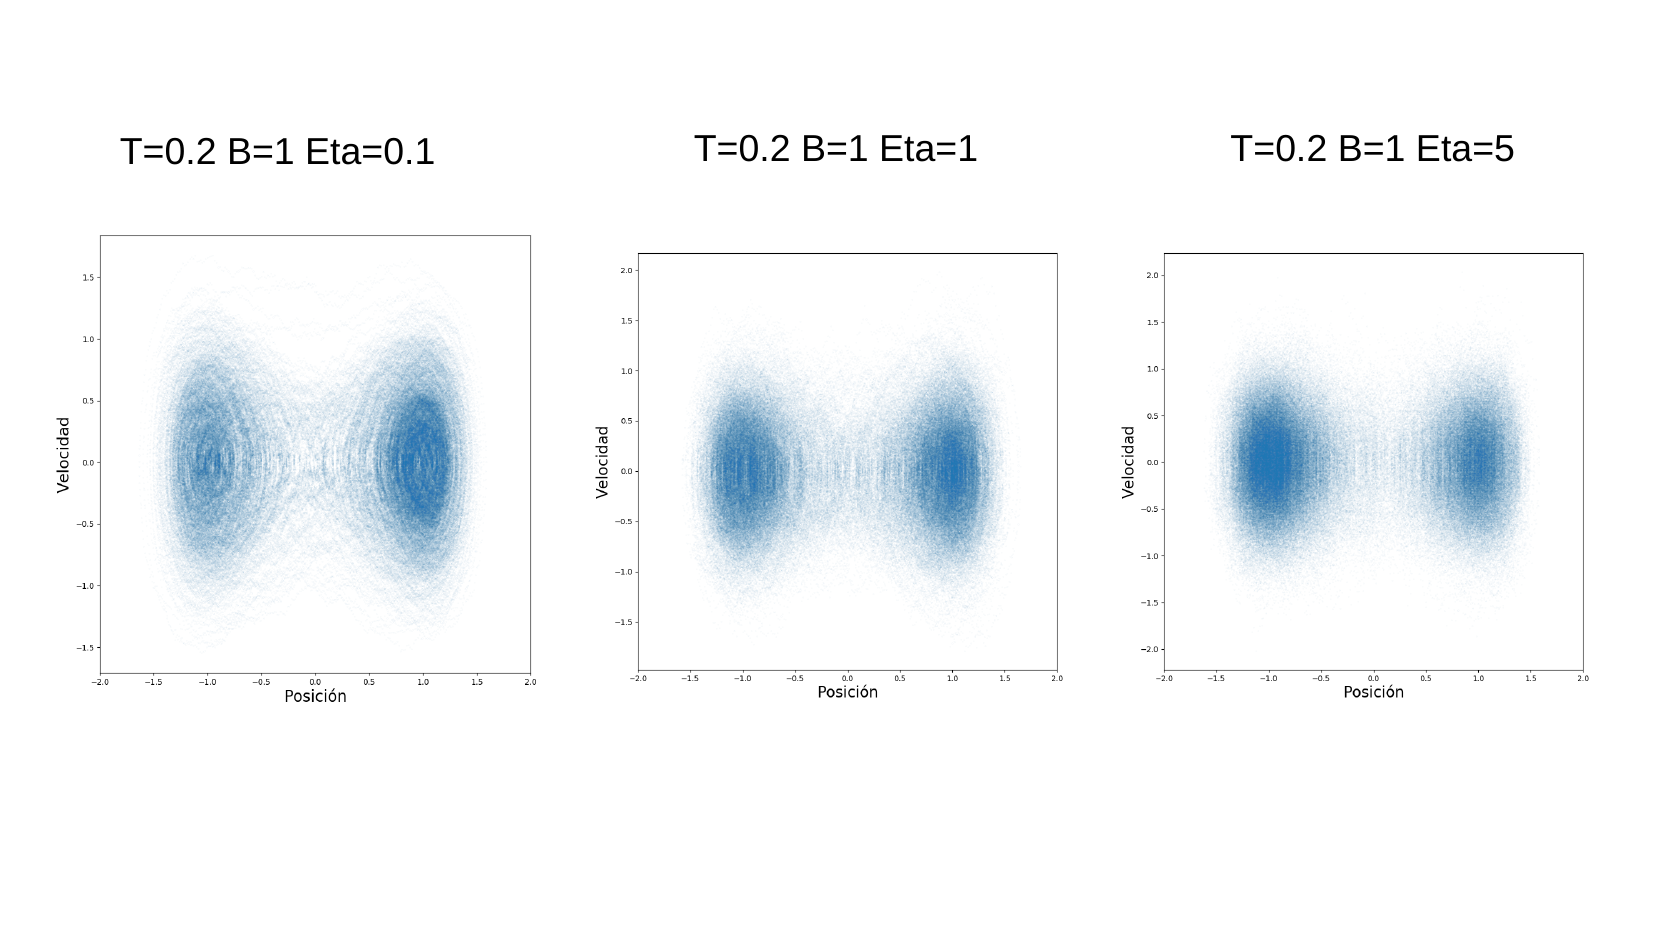

T=0.2 B=1 Eta=1
T=0.2 B=1 Eta=5
T=0.2 B=1 Eta=0.1